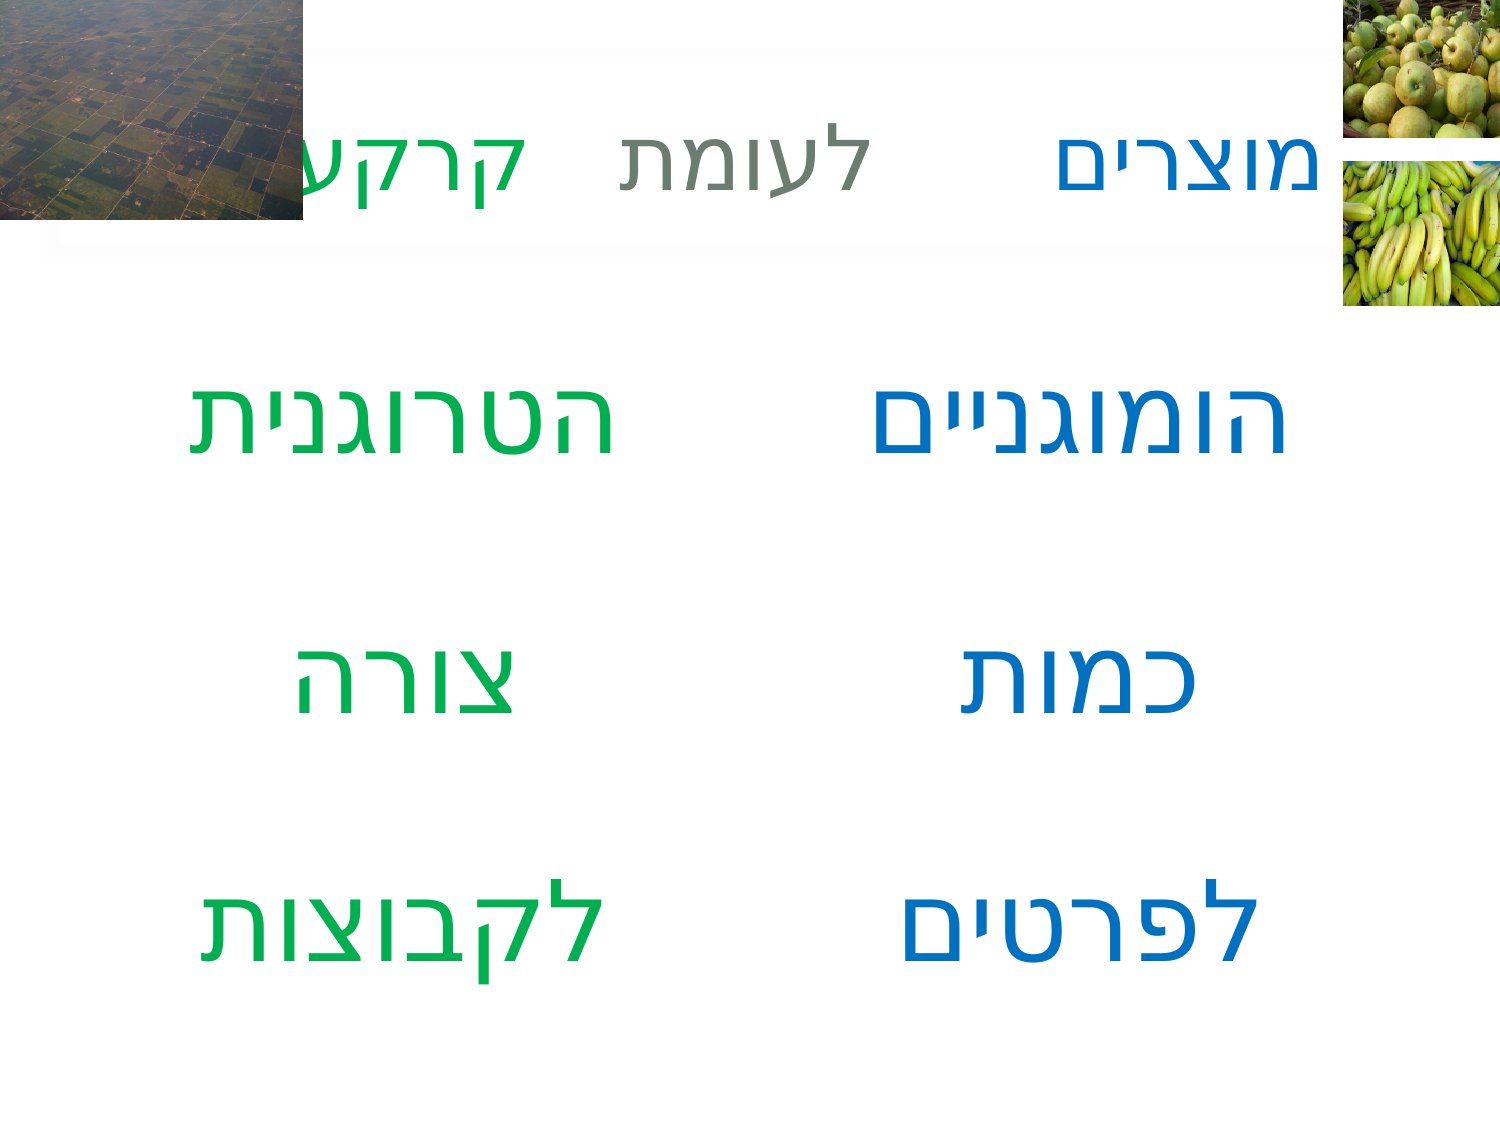

מוצרים לעומת קרקע
| הטרוגנית | הומוגניים |
| --- | --- |
| צורה | כמות |
| --- | --- |
| לקבוצות | לפרטים |
| --- | --- |